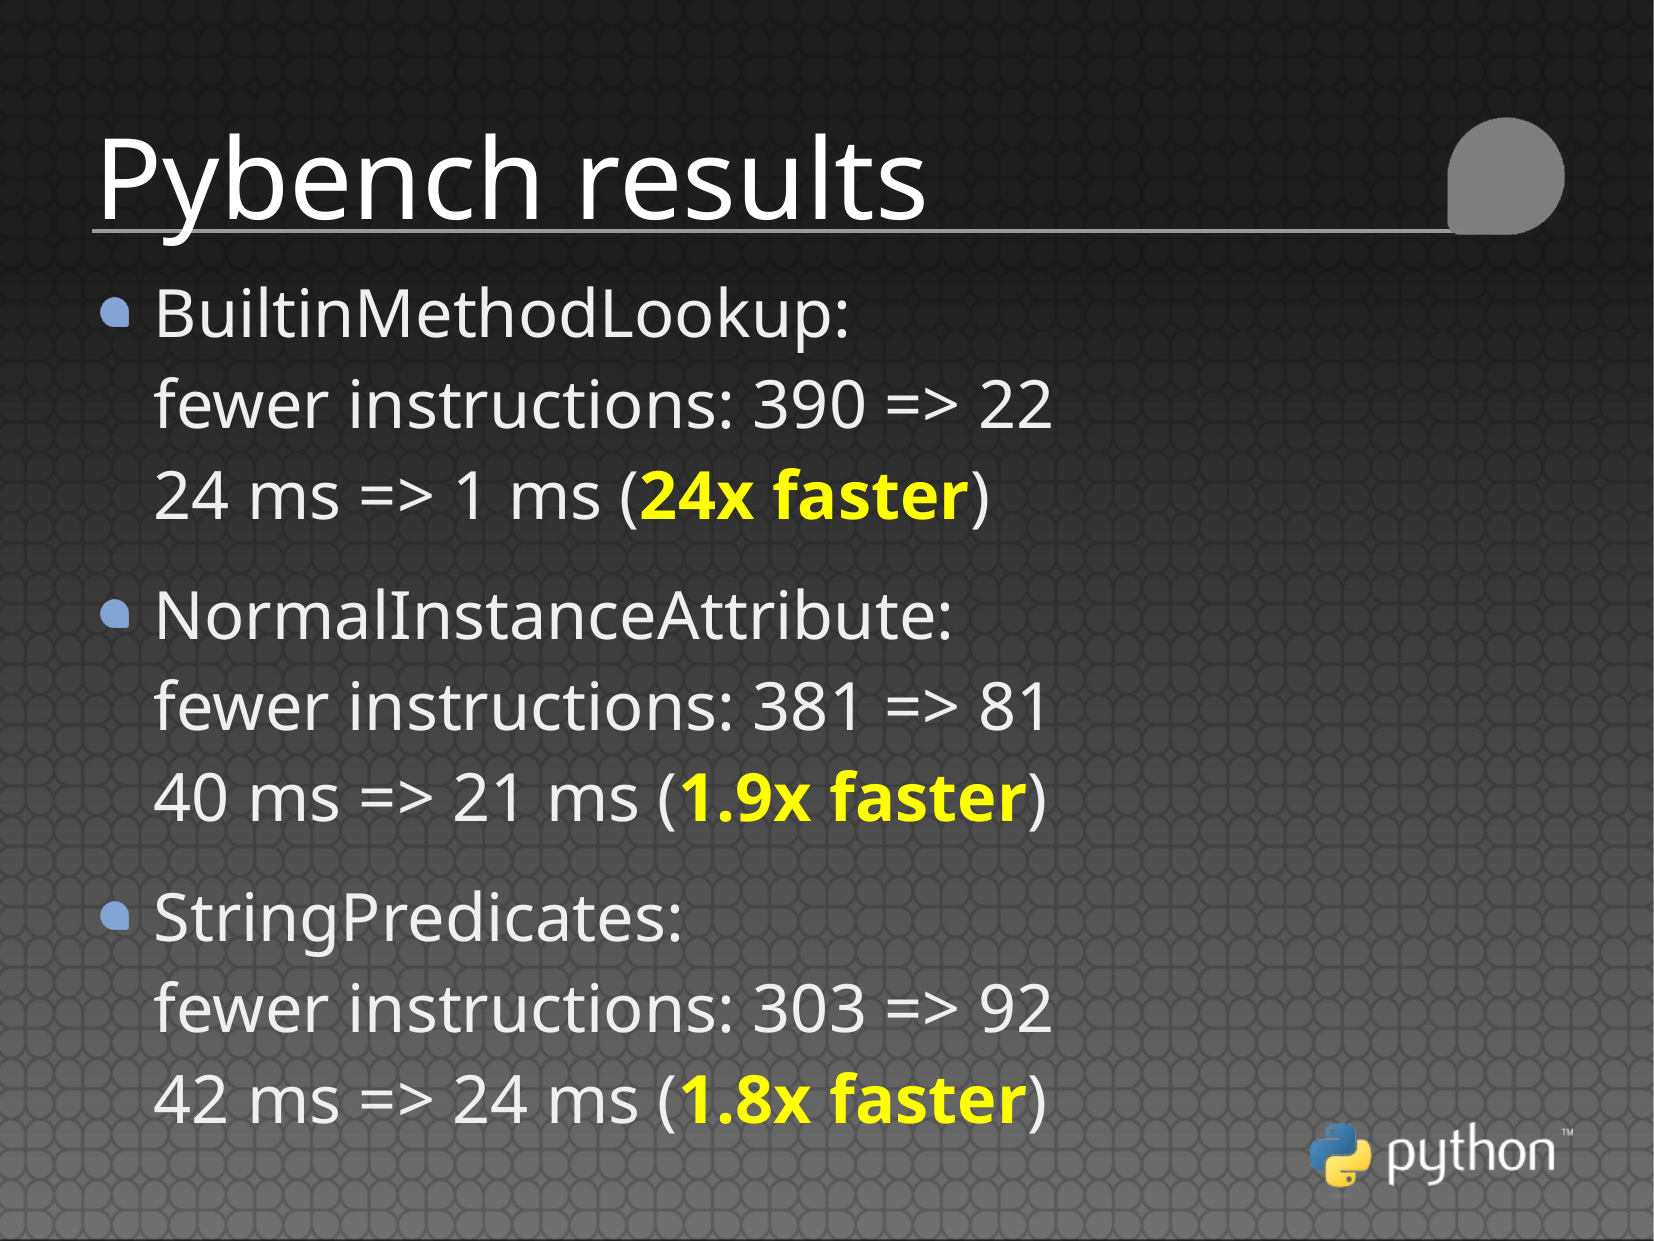

Pybench results
# BuiltinMethodLookup: fewer instructions: 390 => 22 24 ms => 1 ms (24x faster)
NormalInstanceAttribute:
fewer instructions: 381 => 81
40 ms => 21 ms (1.9x faster)
StringPredicates:
fewer instructions: 303 => 92
42 ms => 24 ms (1.8x faster)